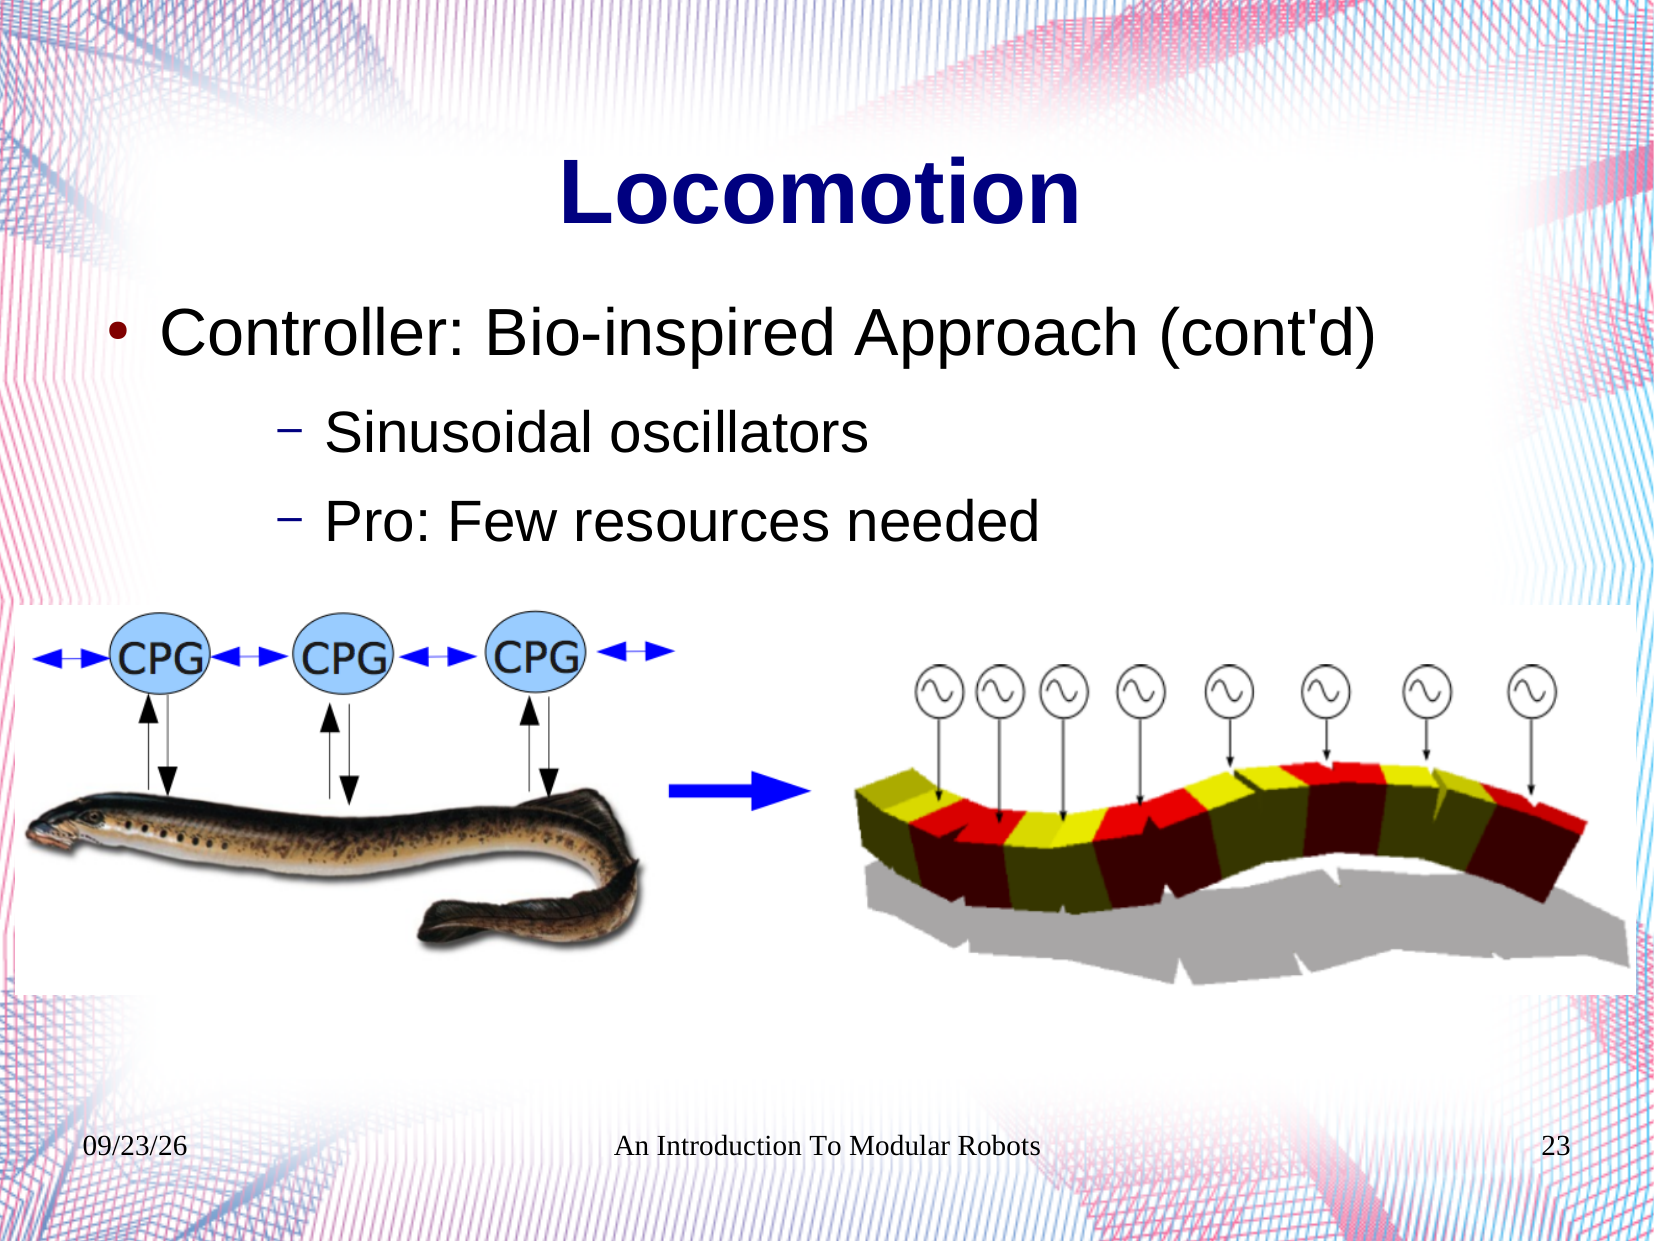

# Locomotion
Controller: Bio-inspired Approach (cont'd)
Sinusoidal oscillators
Pro: Few resources needed
An Introduction To Modular Robots
23